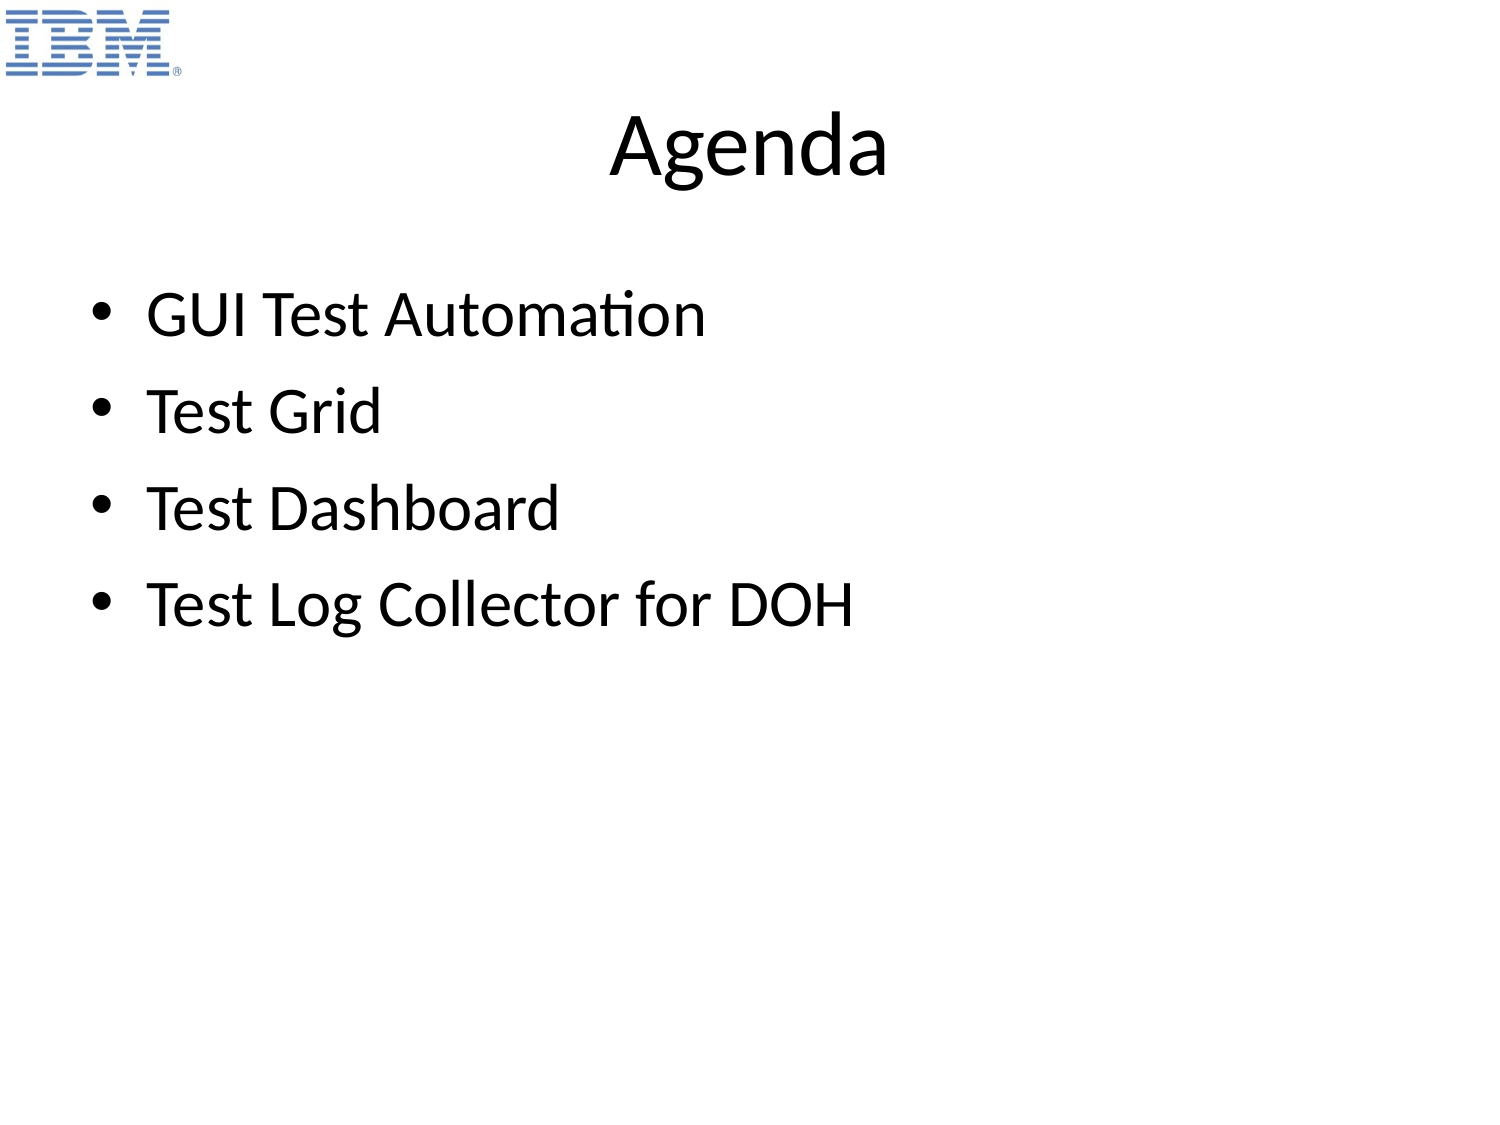

# Agenda
GUI Test Automation
Test Grid
Test Dashboard
Test Log Collector for DOH